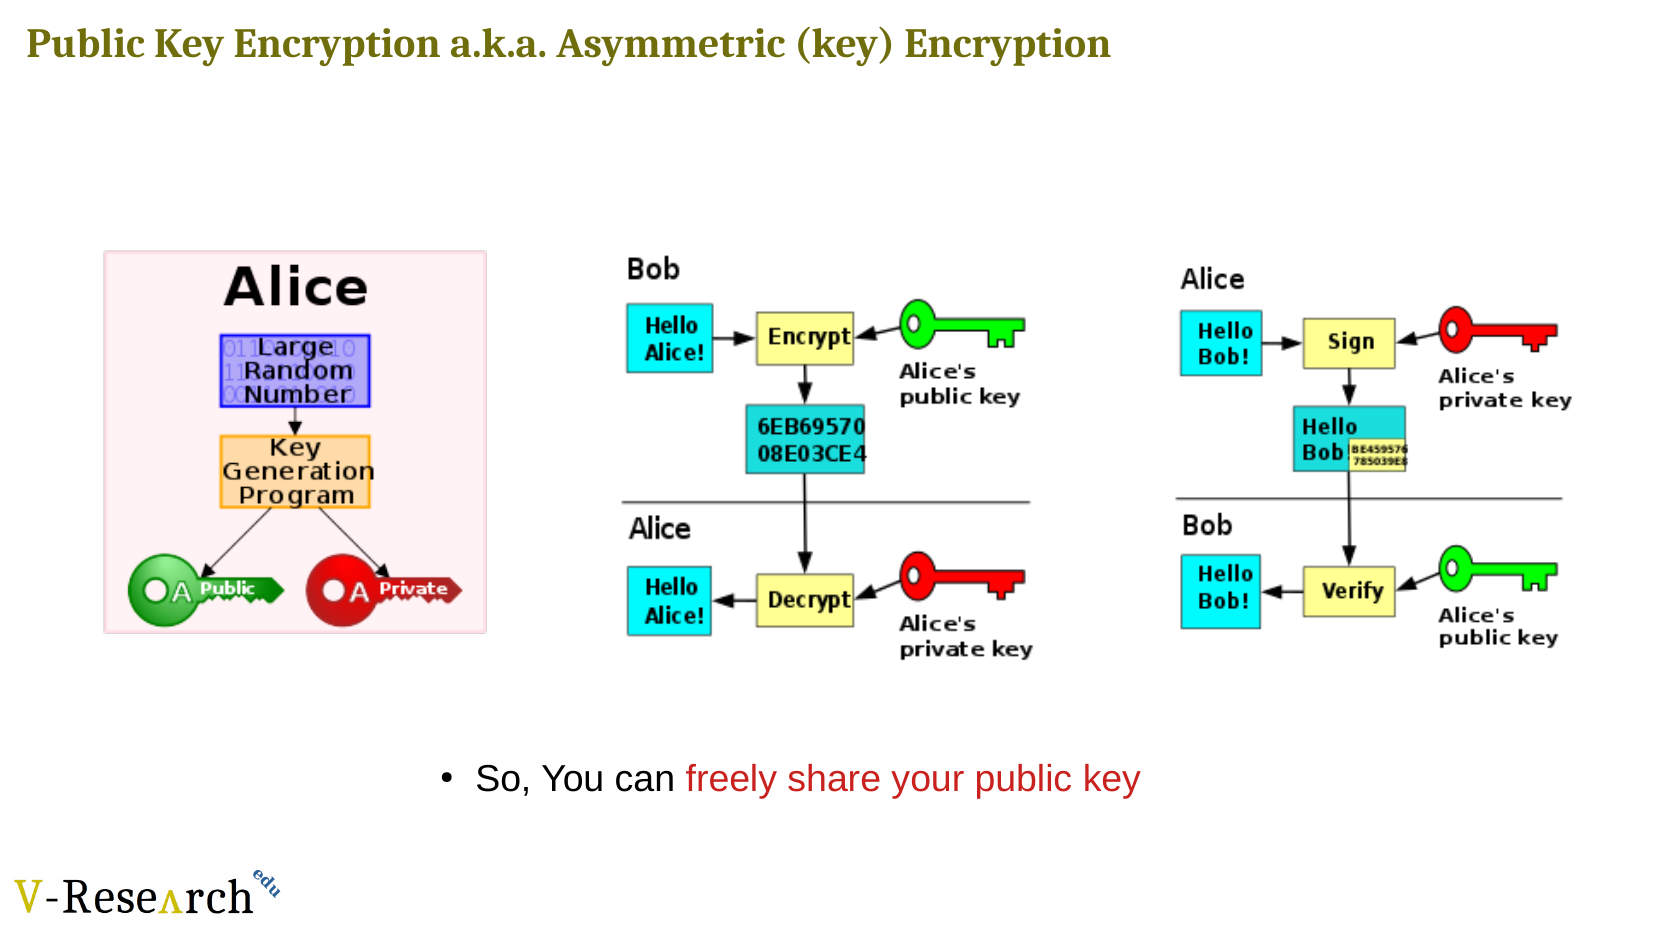

Public Key Encryption a.k.a. Asymmetric (key) Encryption
So, You can freely share your public key
edu